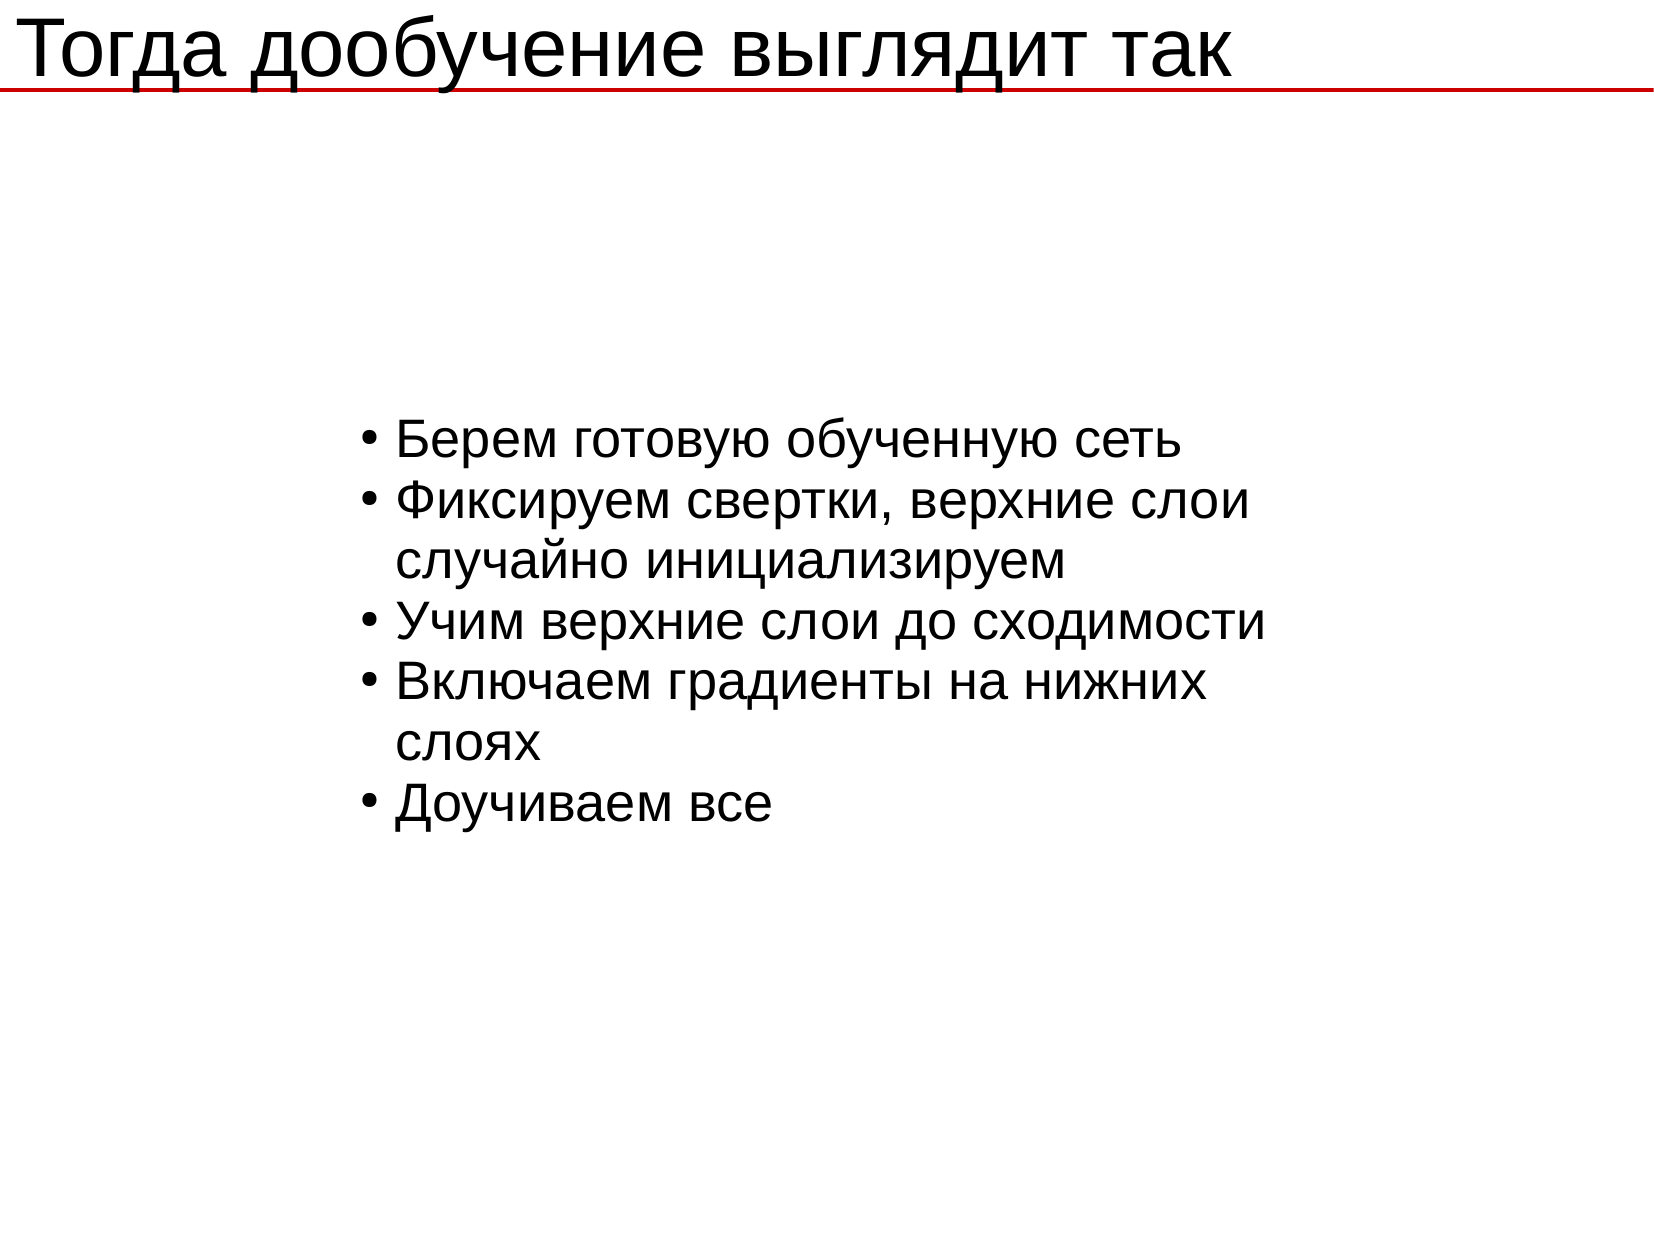

# Тогда дообучение выглядит так
Берем готовую обученную сеть
Фиксируем свертки, верхние слои случайно инициализируем
Учим верхние слои до сходимости
Включаем градиенты на нижних слоях
Доучиваем все